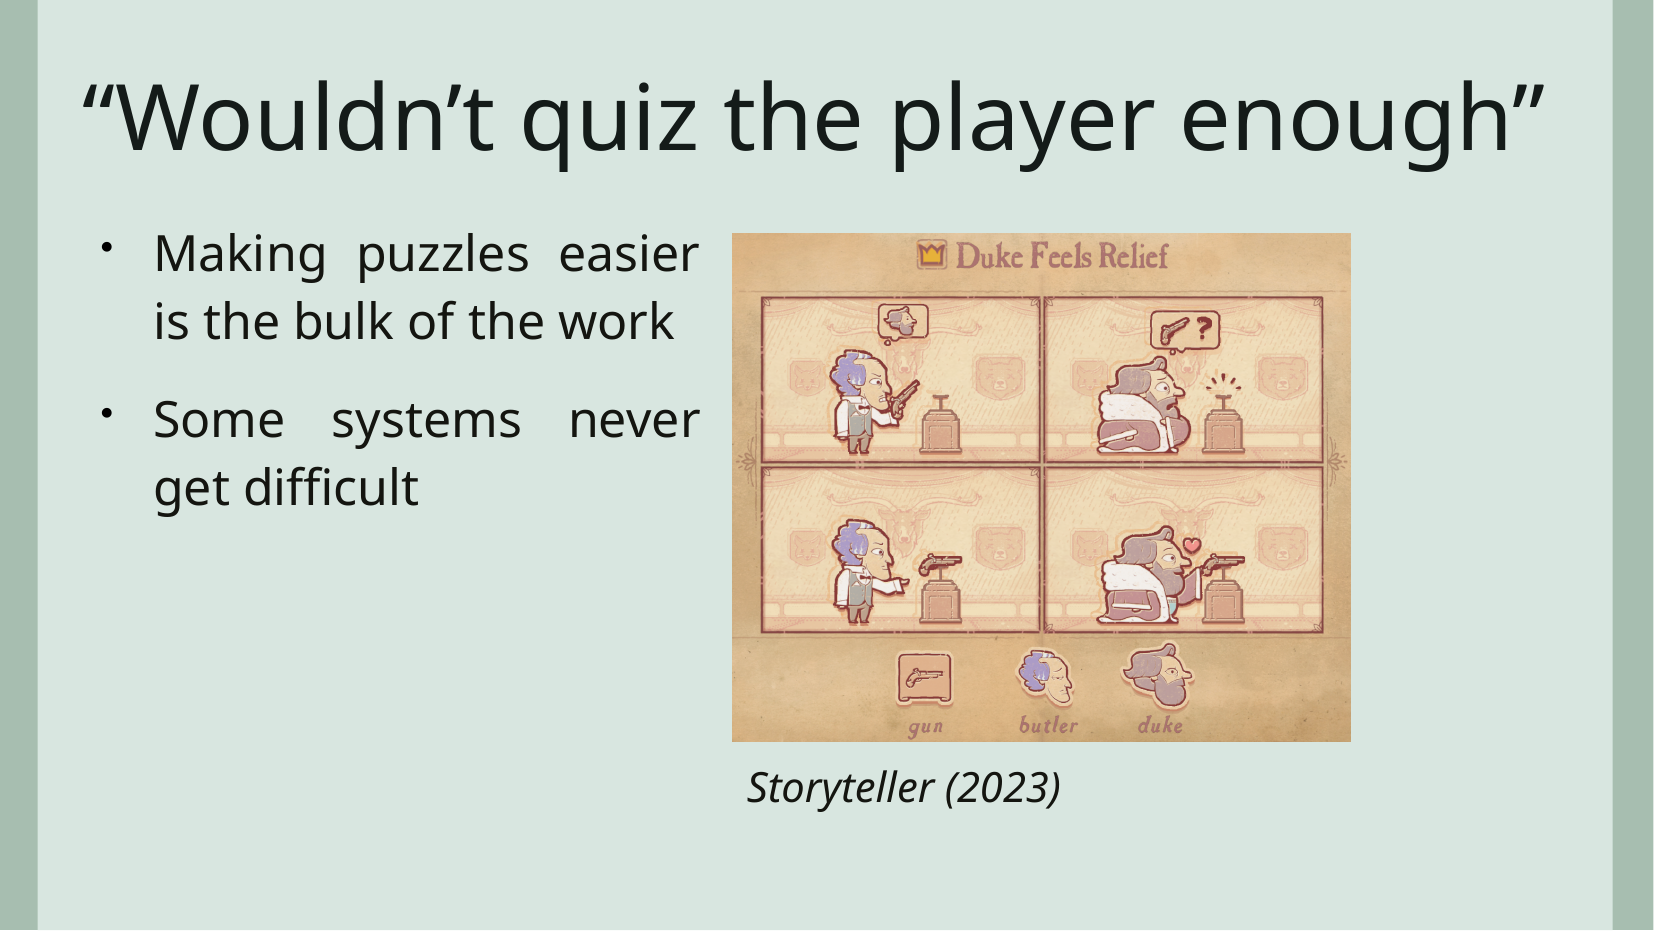

# “Wouldn’t quiz the player enough”
Making puzzles easier is the bulk of the work
Some systems never get difficult
Storyteller (2023)